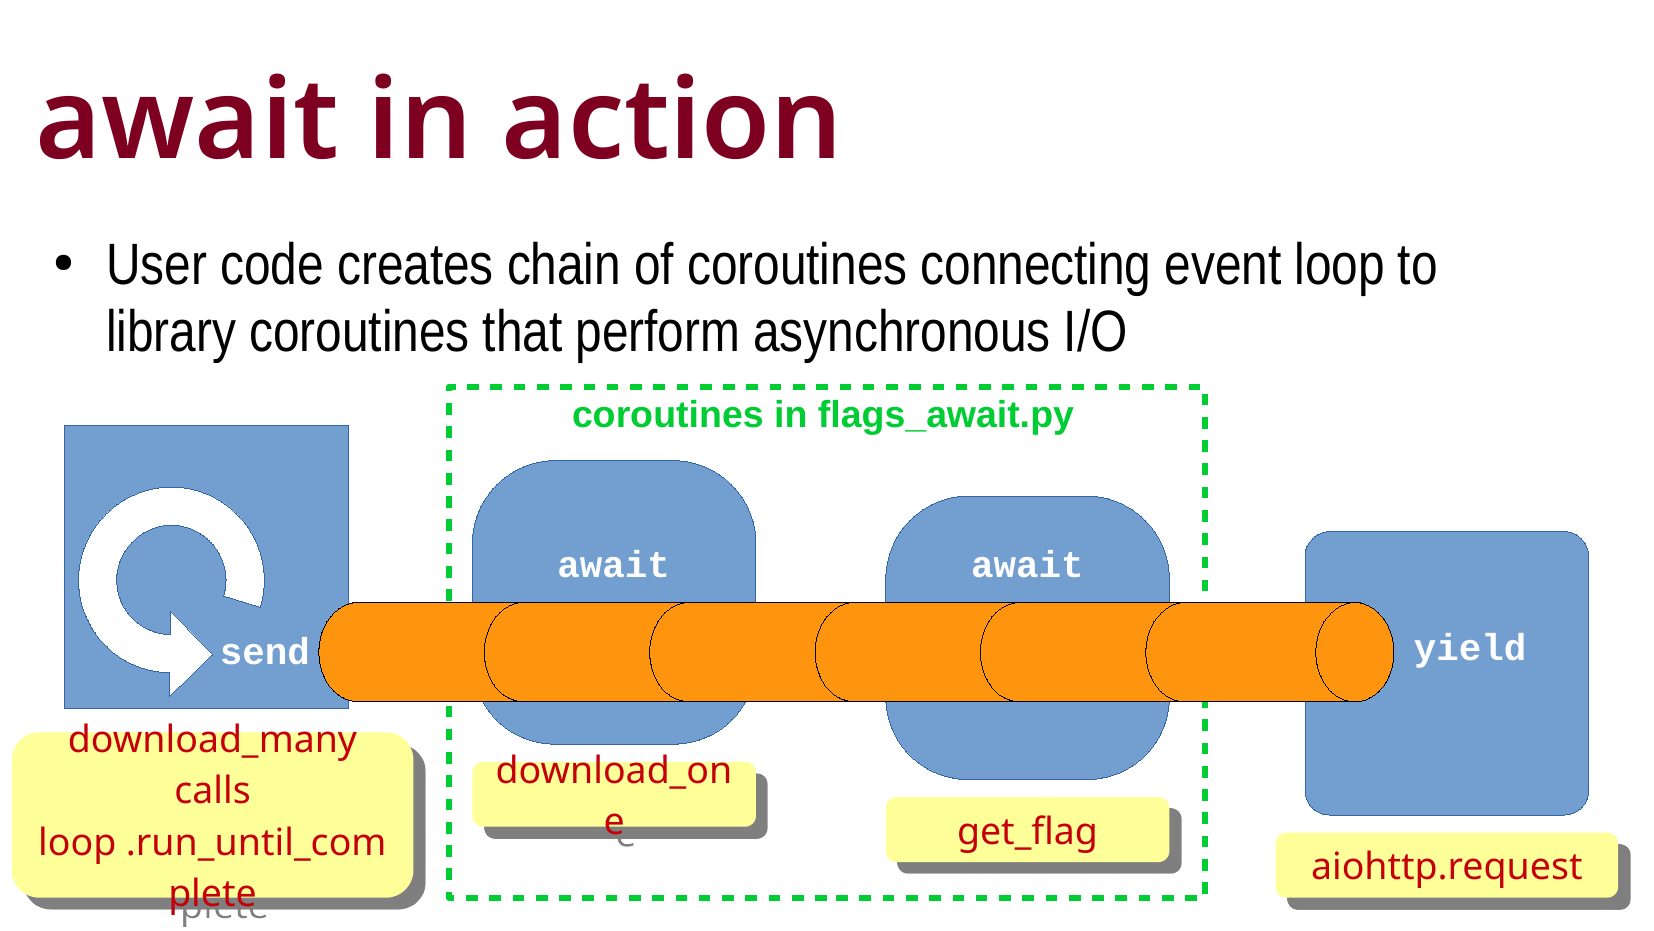

# await in action
User code creates chain of coroutines connecting event loop to library coroutines that perform asynchronous I/O
coroutines in flags_await.py
await
await
yield
send
download_many calls loop .run_until_complete
download_one
get_flag
aiohttp.request